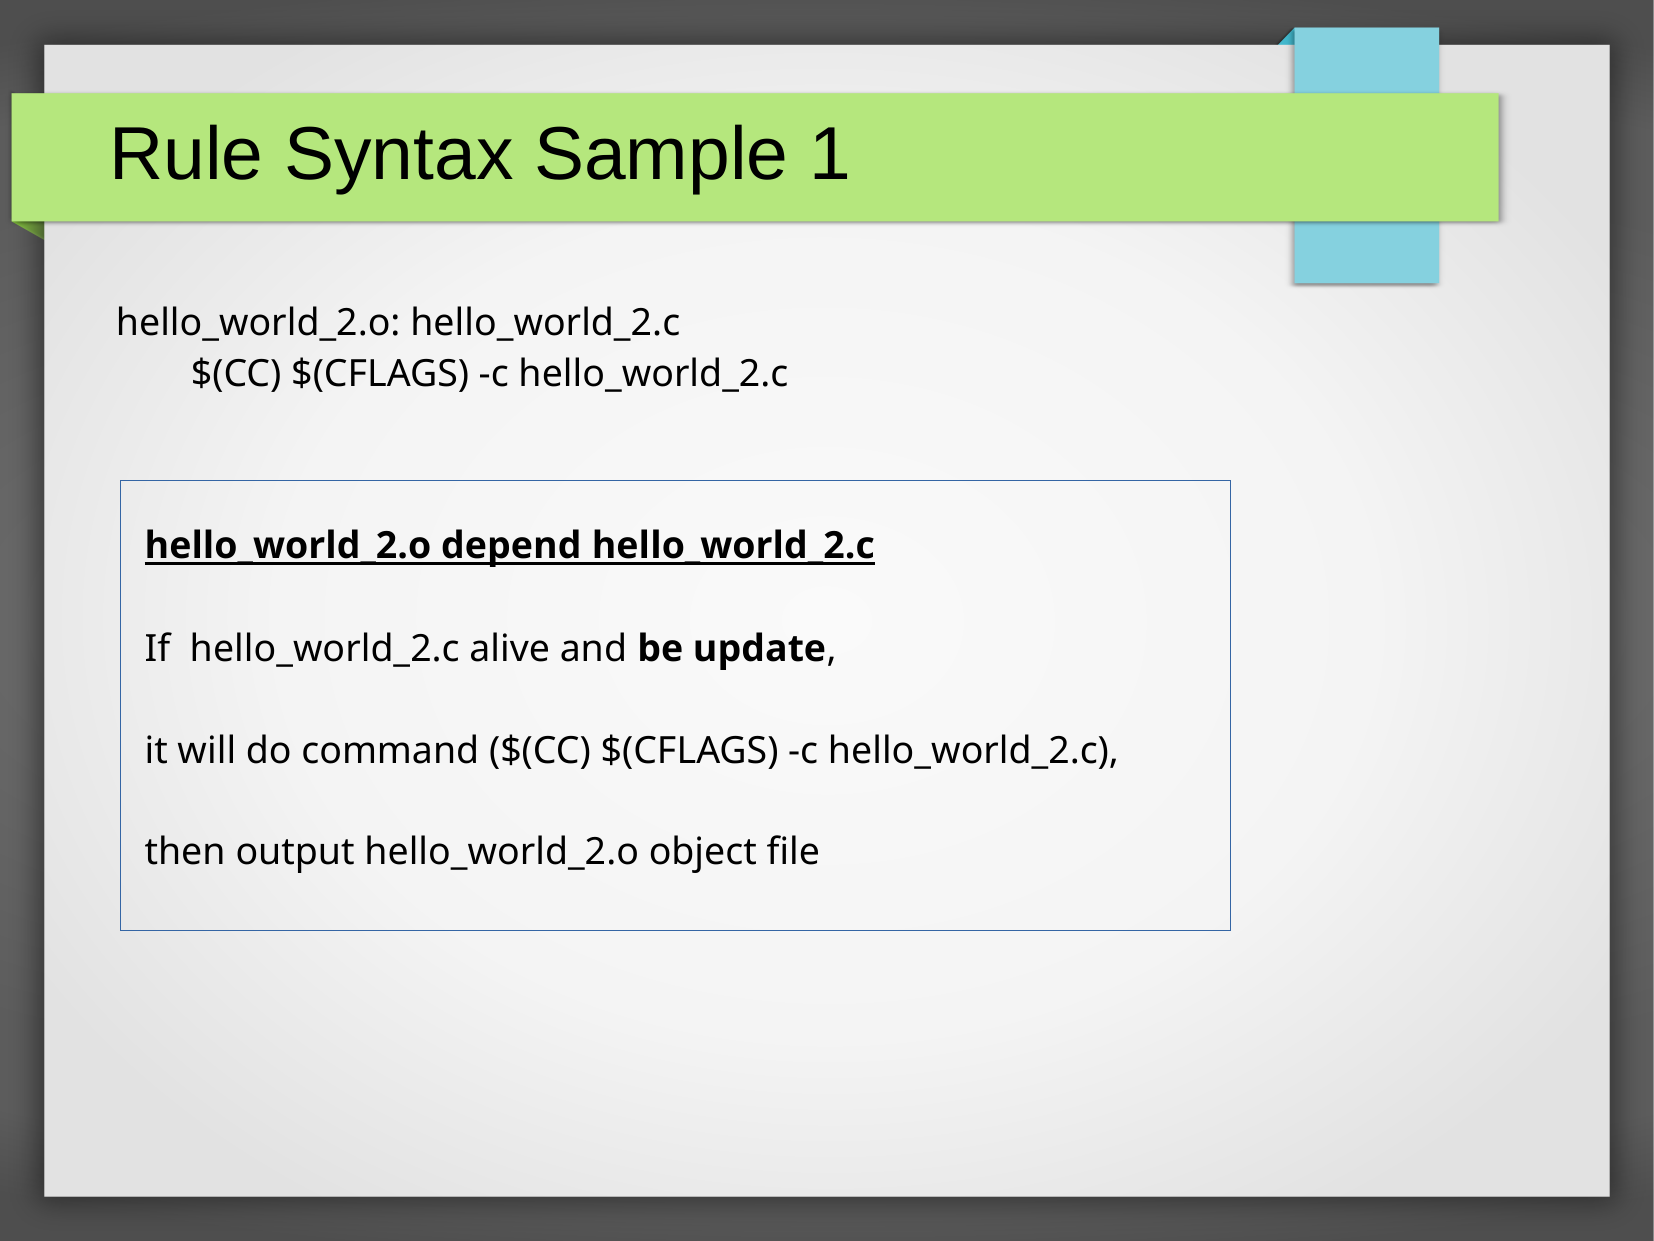

# Rule Syntax Sample 1
hello_world_2.o: hello_world_2.c
	$(CC) $(CFLAGS) -c hello_world_2.c
hello_world_2.o depend hello_world_2.c
If hello_world_2.c alive and be update,
it will do command ($(CC) $(CFLAGS) -c hello_world_2.c),
then output hello_world_2.o object file